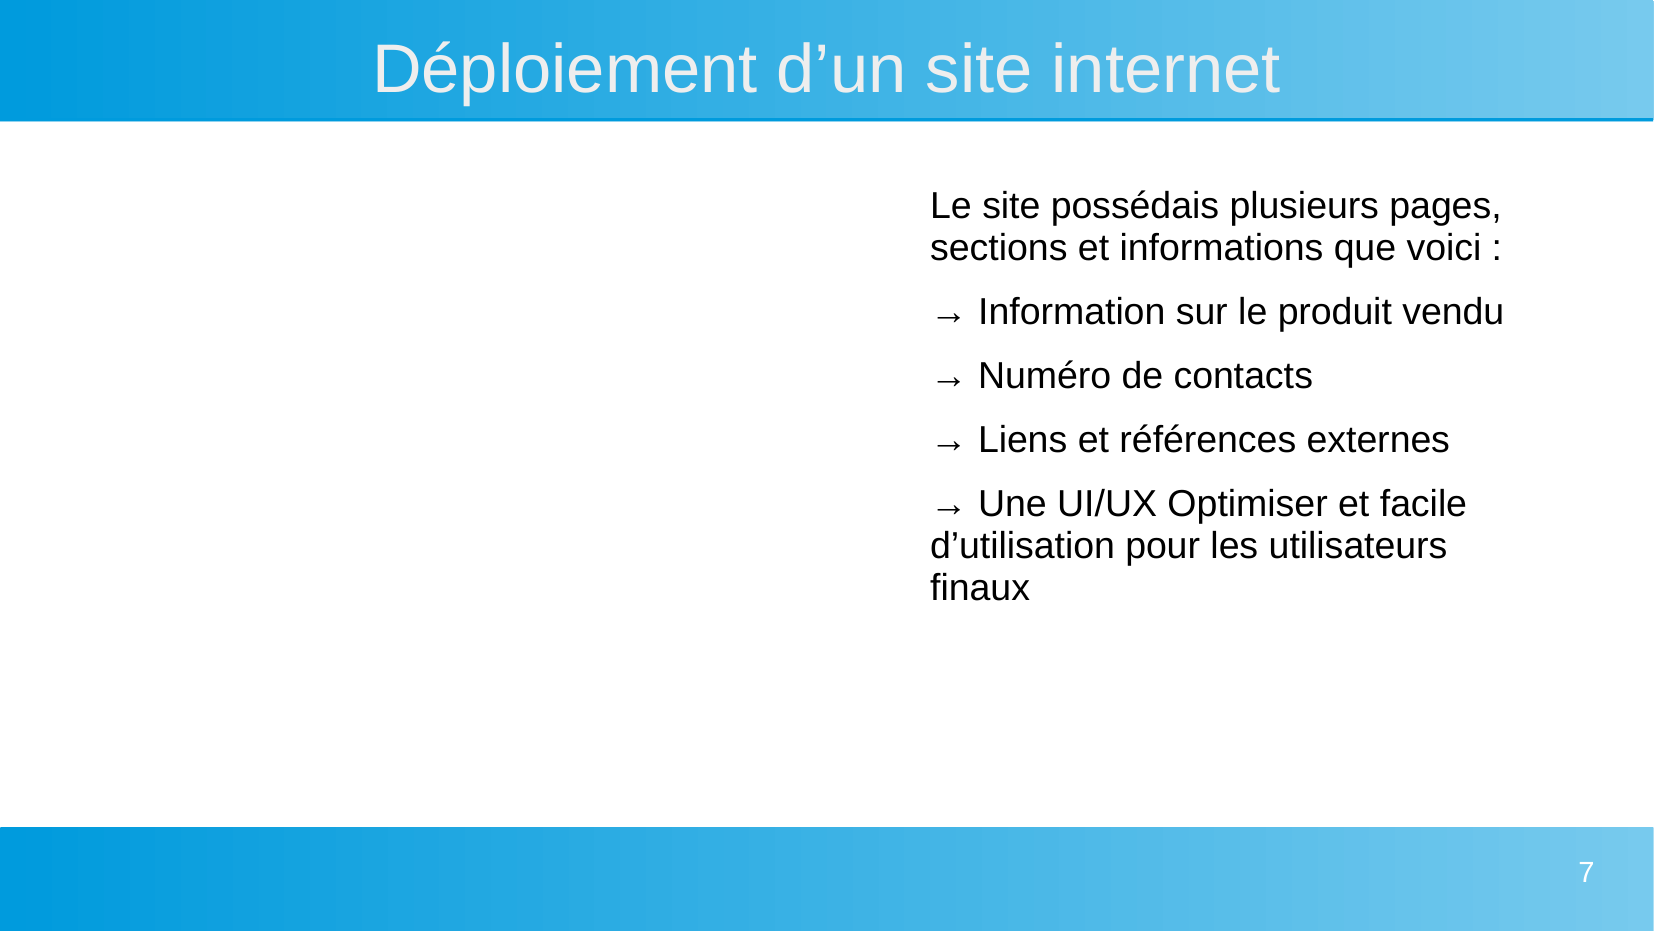

# Déploiement d’un site internet
Le site possédais plusieurs pages, sections et informations que voici :
→ Information sur le produit vendu
→ Numéro de contacts
→ Liens et références externes
→ Une UI/UX Optimiser et facile d’utilisation pour les utilisateurs finaux
7